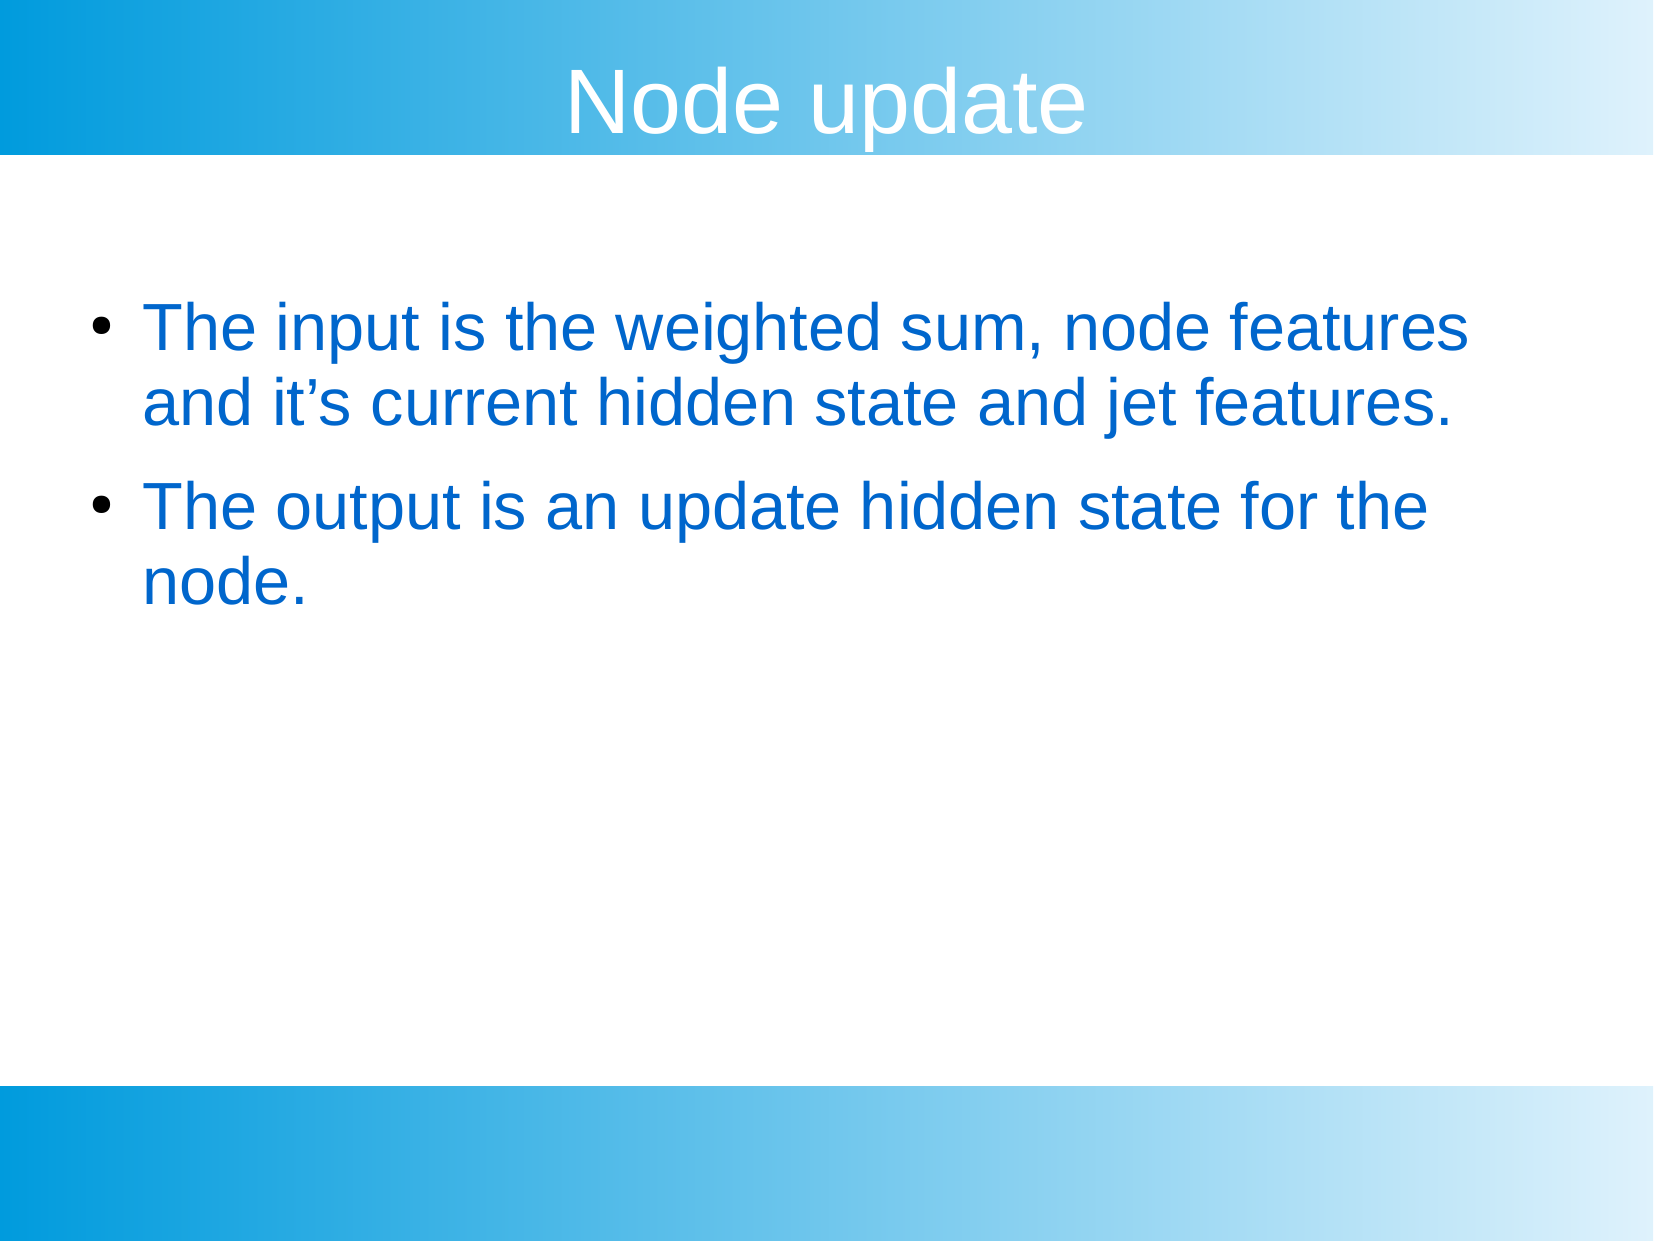

# Node update
The input is the weighted sum, node features and it’s current hidden state and jet features.
The output is an update hidden state for the node.